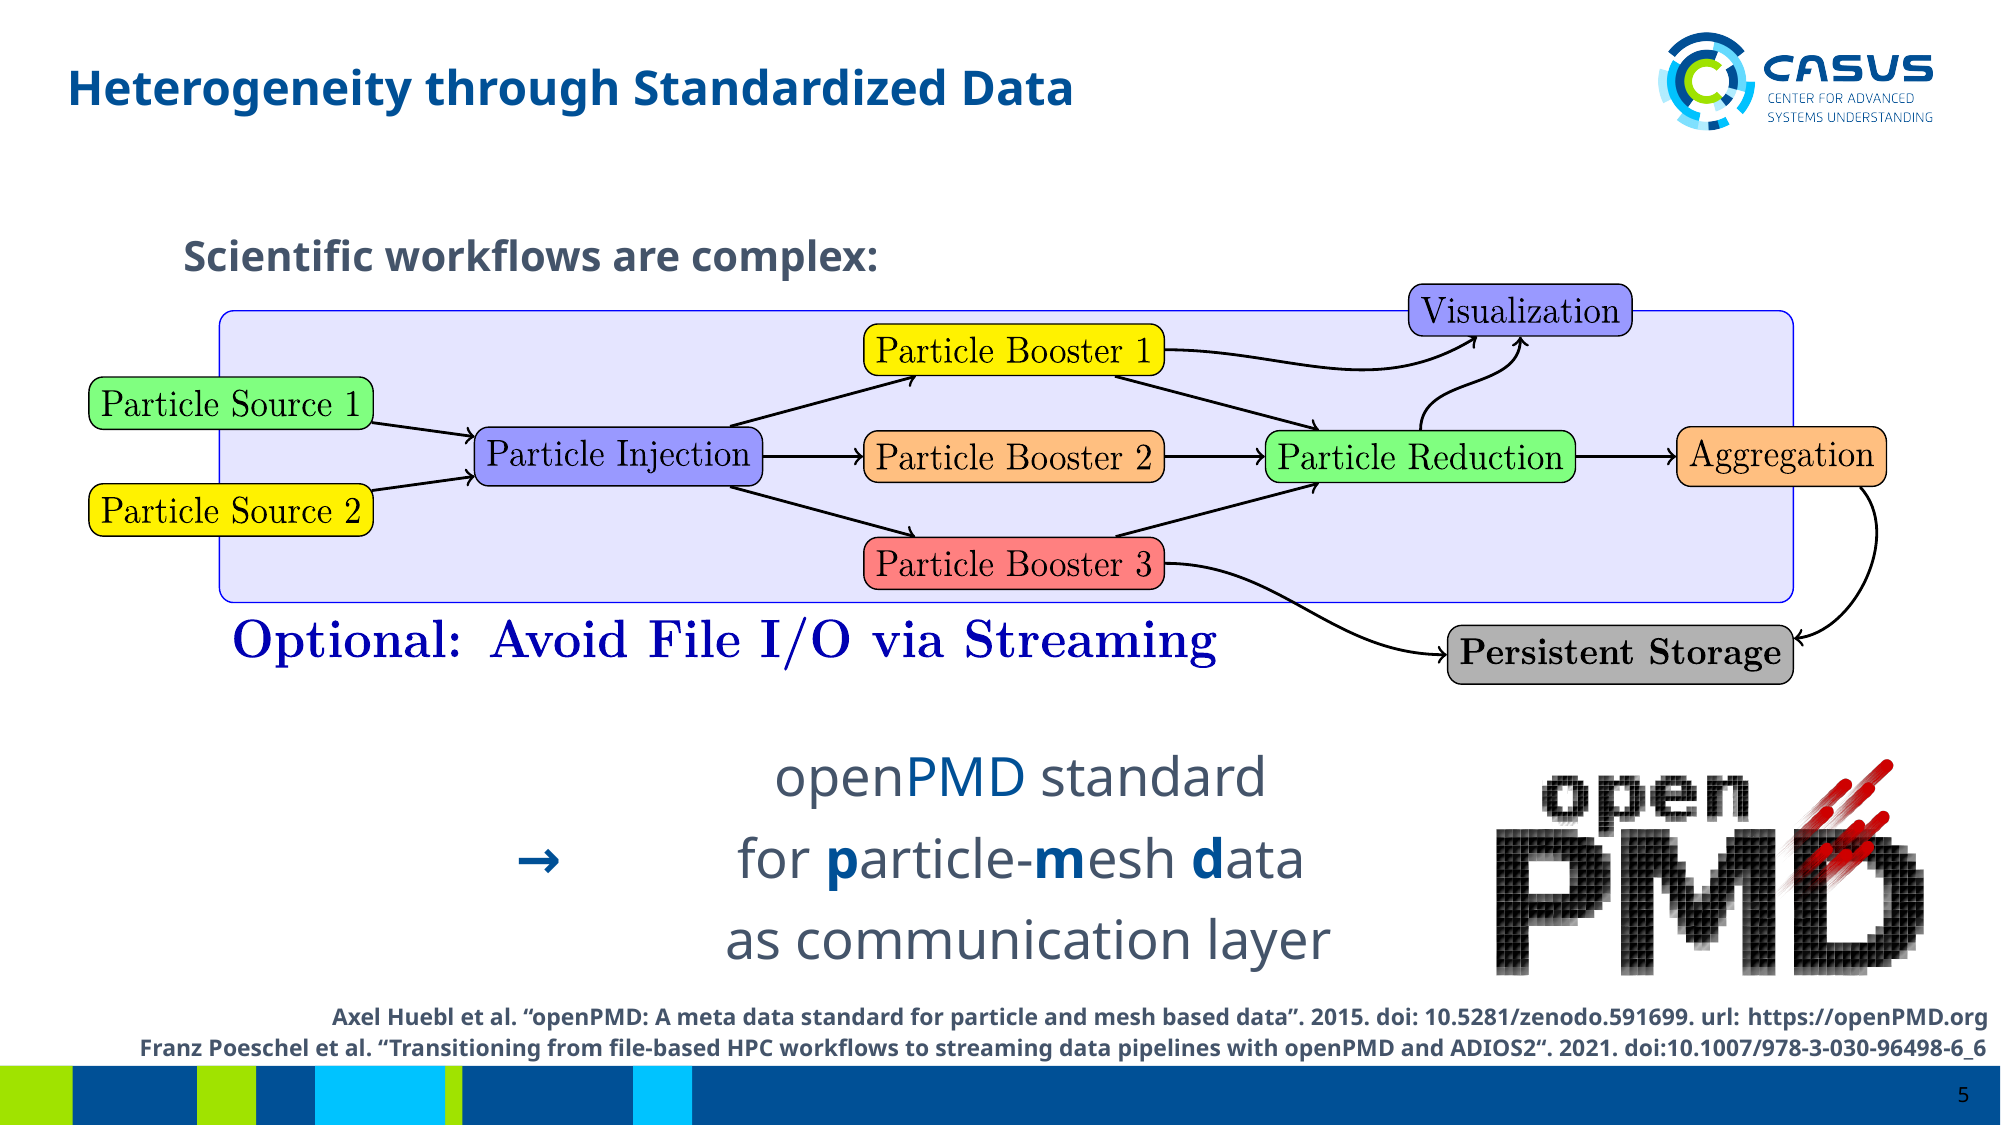

# Heterogeneity through Standardized Data
Scientific workflows are complex:
			openPMD standard
→			for particle-mesh data
			as communication layer
Axel Huebl et al. “openPMD: A meta data standard for particle and mesh based data”. 2015. doi: 10.5281/zenodo.591699. url: https://openPMD.org
Franz Poeschel et al. “Transitioning from file-based HPC workflows to streaming data pipelines with openPMD and ADIOS2“. 2021. doi:10.1007/978-3-030-96498-6_6
5